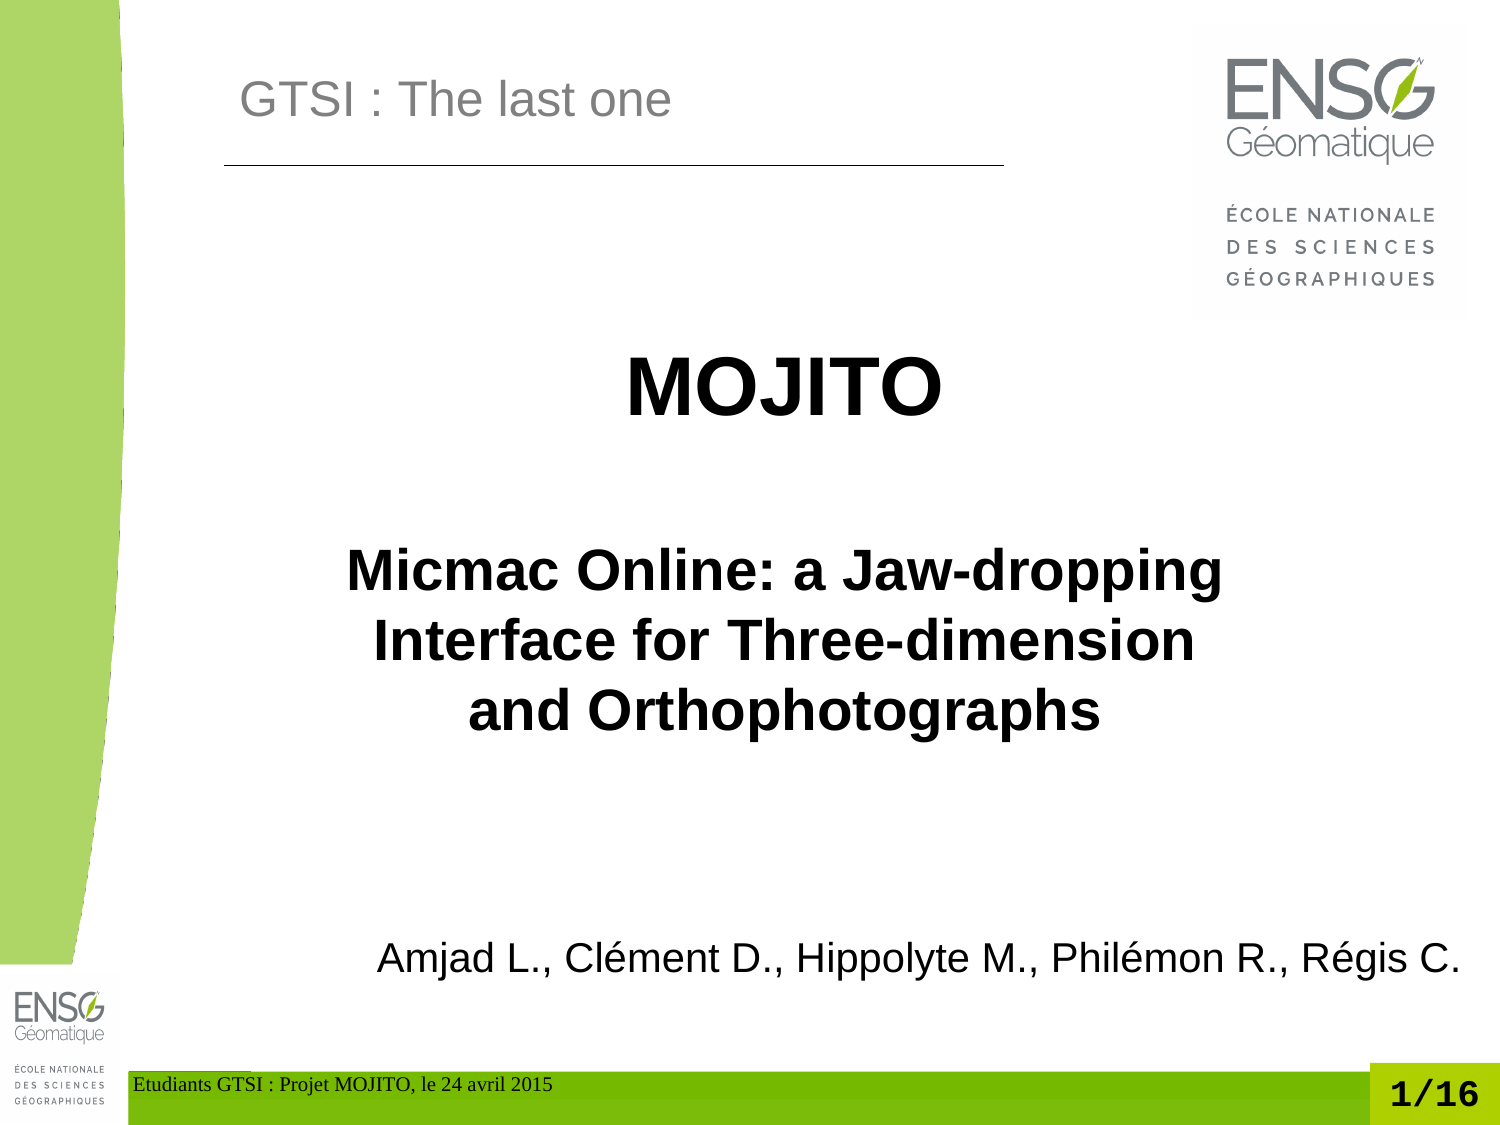

# GTSI : The last one
MOJITO
Micmac Online: a Jaw-dropping Interface for Three-dimension and Orthophotographs
Amjad L., Clément D., Hippolyte M., Philémon R., Régis C.